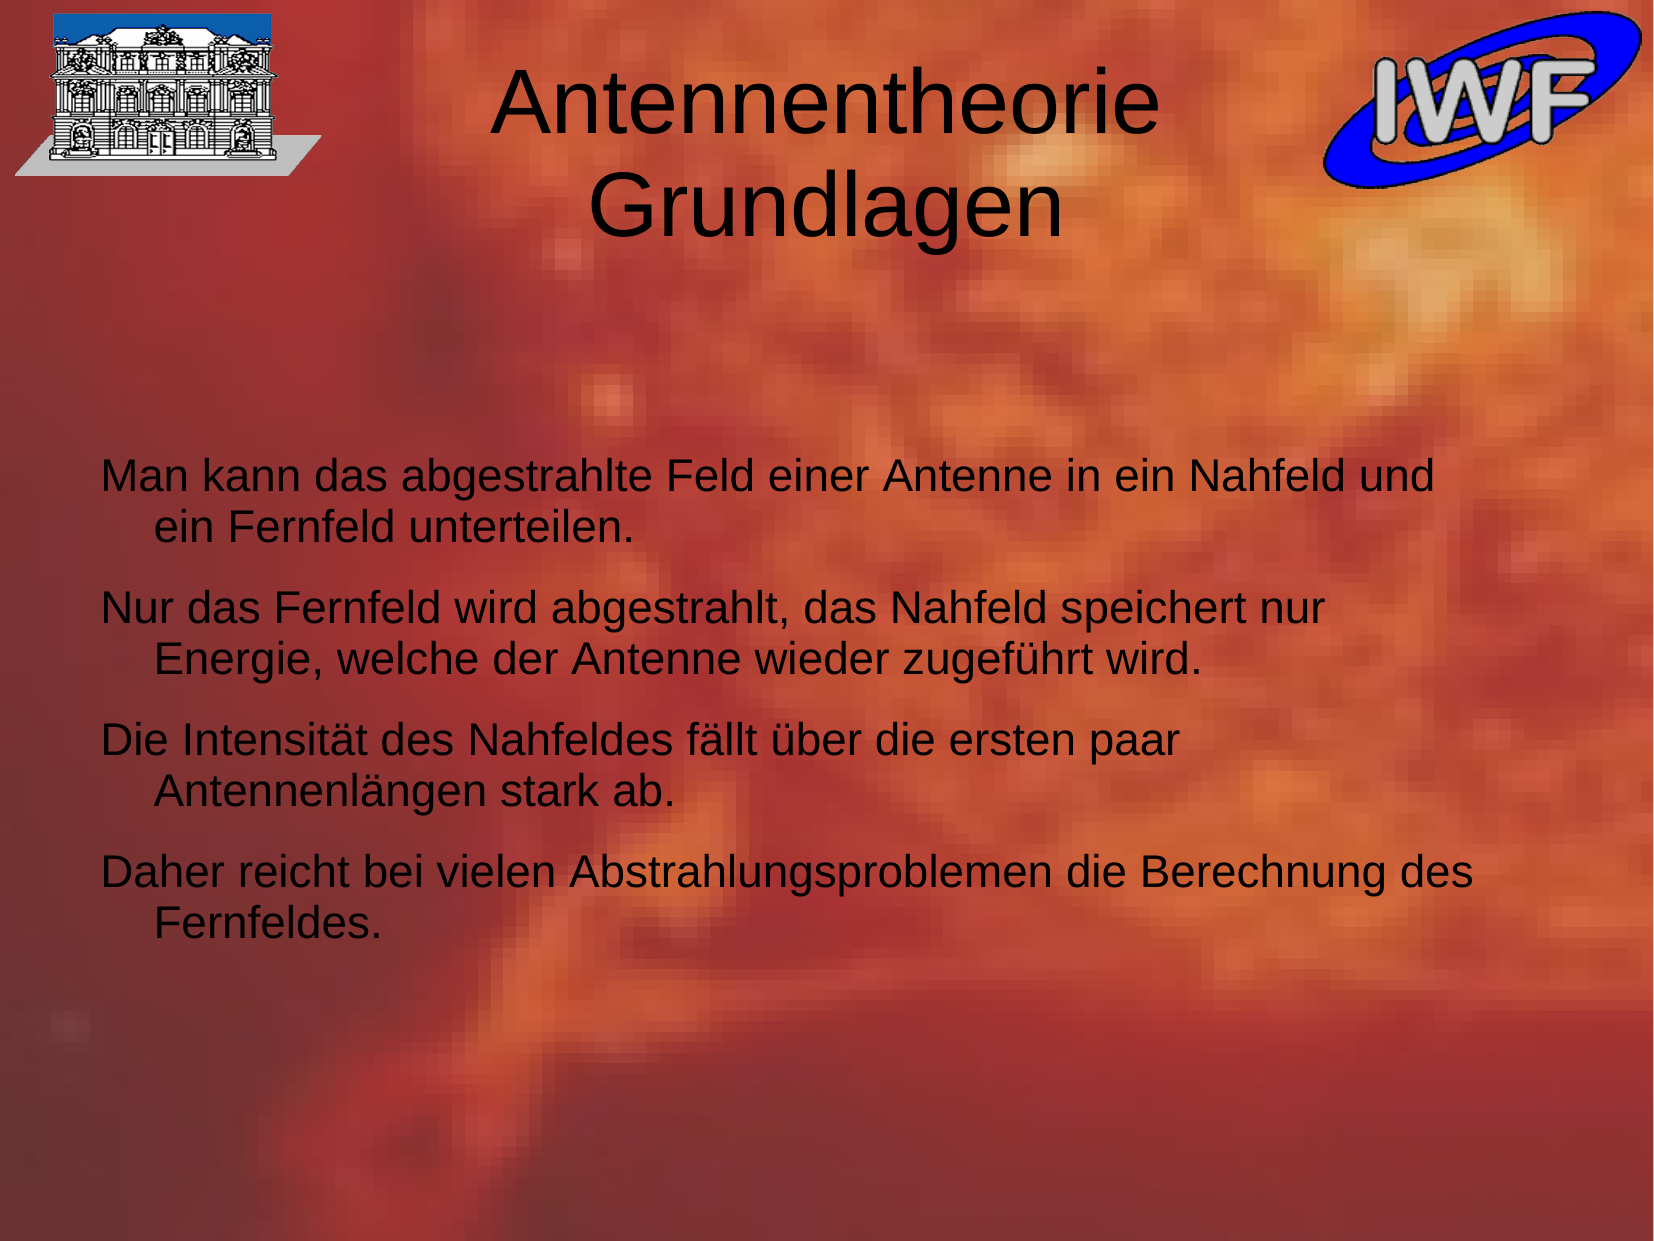

# Antennentheorie Grundlagen
Man kann das abgestrahlte Feld einer Antenne in ein Nahfeld und ein Fernfeld unterteilen.
Nur das Fernfeld wird abgestrahlt, das Nahfeld speichert nur Energie, welche der Antenne wieder zugeführt wird.
Die Intensität des Nahfeldes fällt über die ersten paar Antennenlängen stark ab.
Daher reicht bei vielen Abstrahlungsproblemen die Berechnung des Fernfeldes.